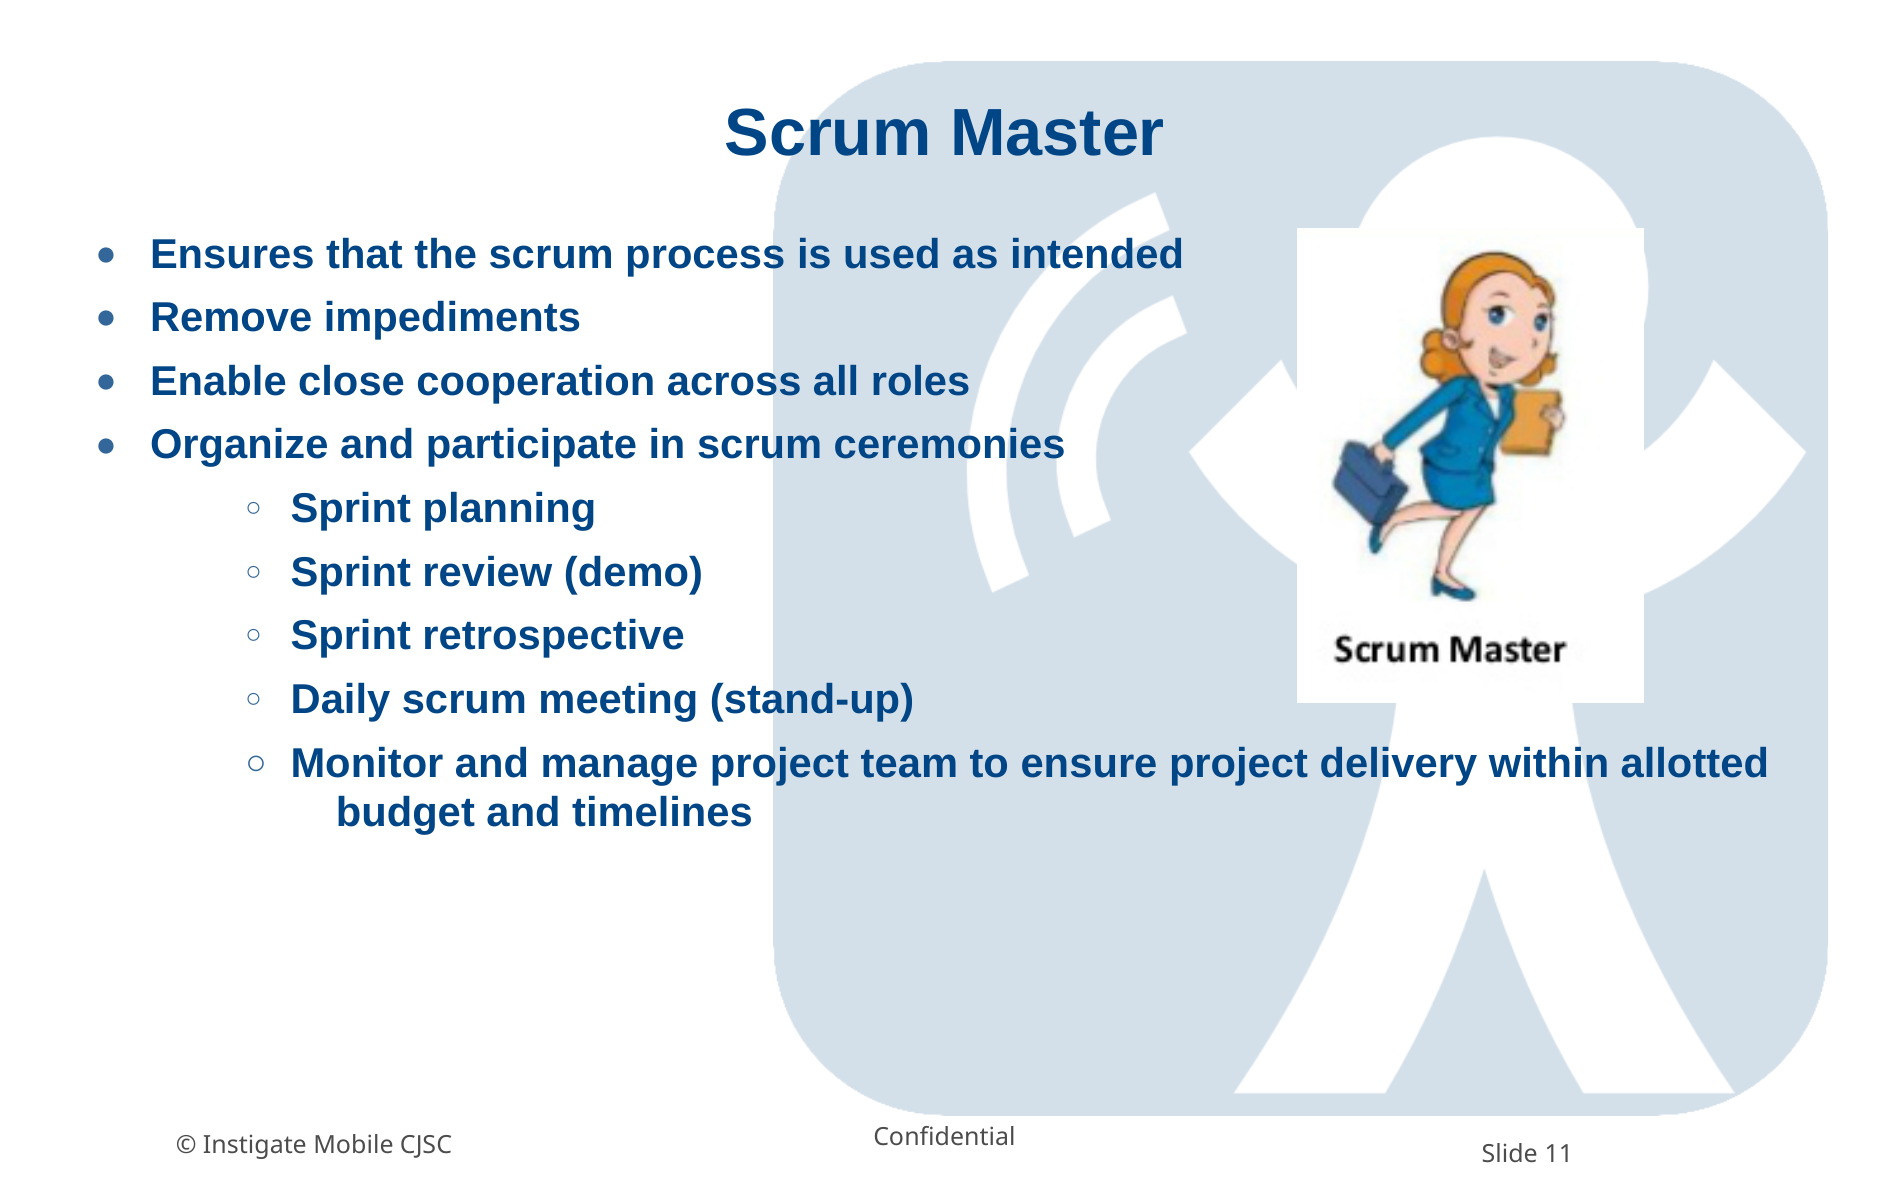

Scrum Master
Ensures that the scrum process is used as intended
Remove impediments
Enable close cooperation across all roles
Organize and participate in scrum ceremonies
Sprint planning
Sprint review (demo)
Sprint retrospective
Daily scrum meeting (stand-up)
Monitor and manage project team to ensure project delivery within allotted budget and timelines
Confidential